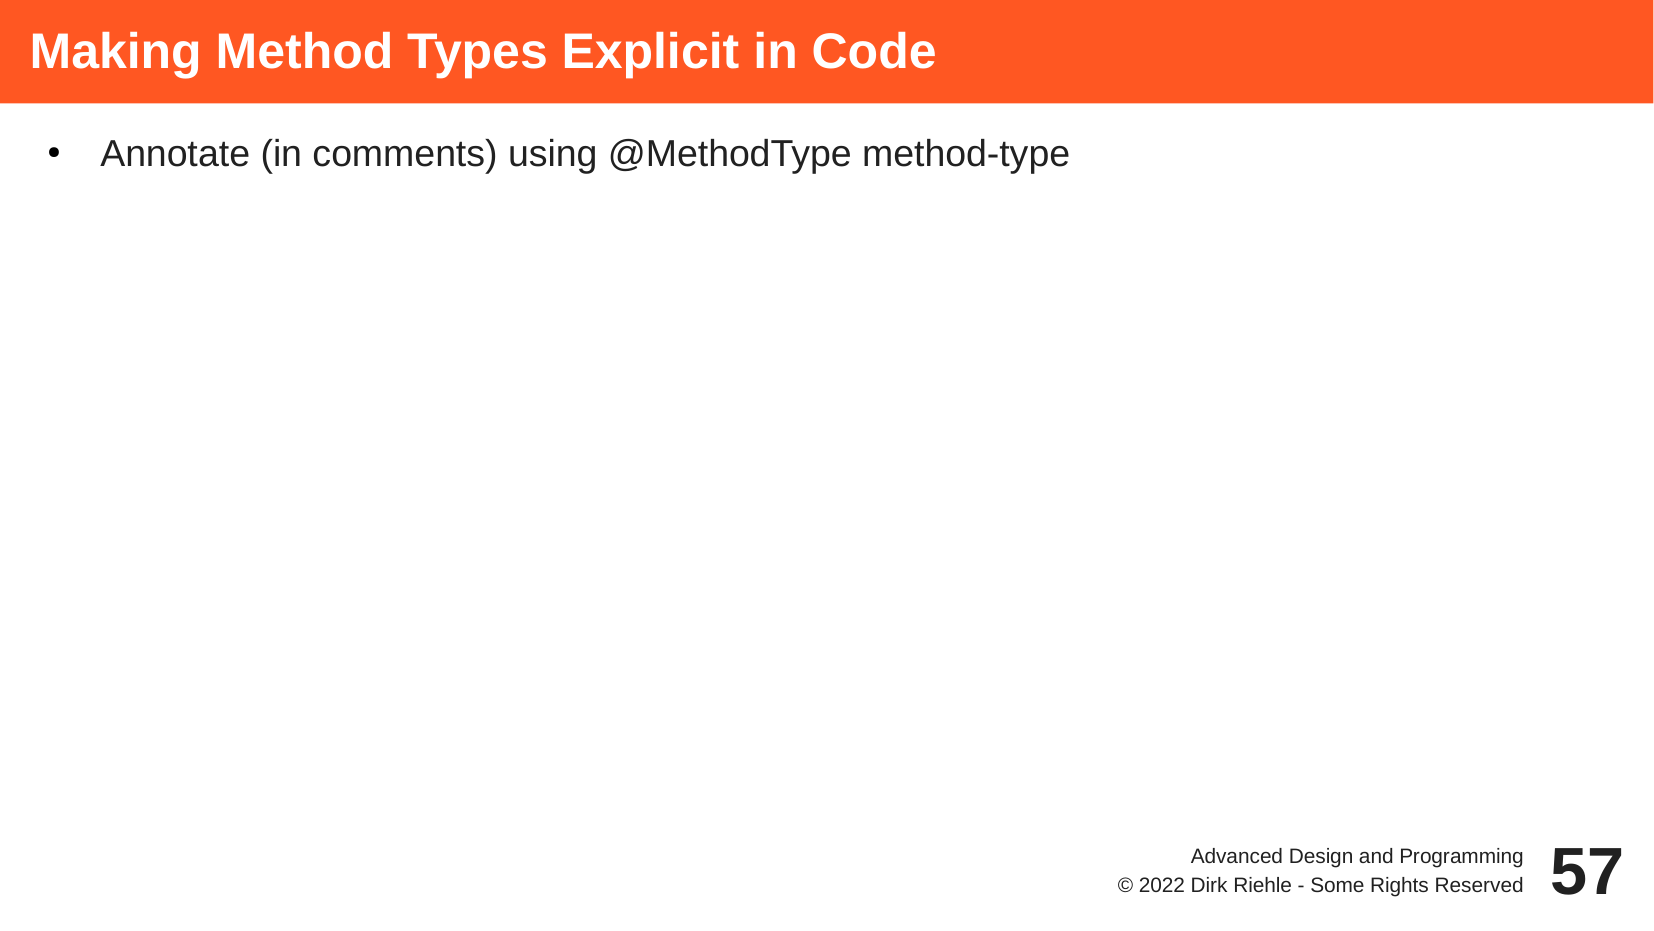

# Making Method Types Explicit in Code
Annotate (in comments) using @MethodType method-type
Advanced Design and Programming
57
© 2022 Dirk Riehle - Some Rights Reserved